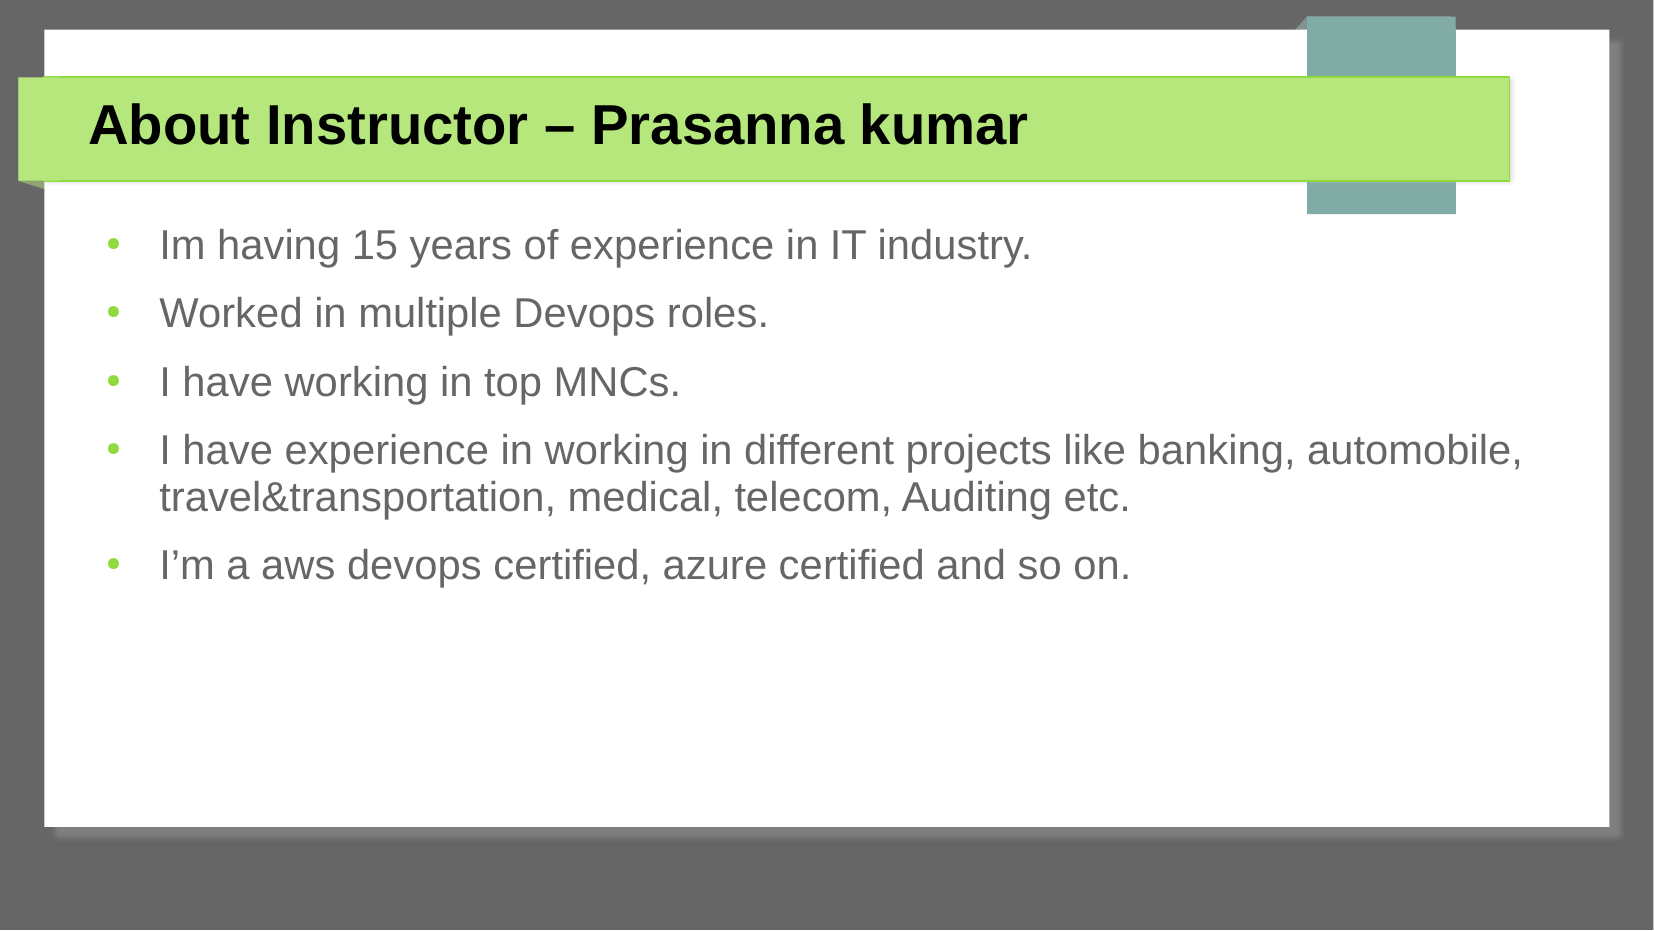

# About Instructor – Prasanna kumar
Im having 15 years of experience in IT industry.
Worked in multiple Devops roles.
I have working in top MNCs.
I have experience in working in different projects like banking, automobile, travel&transportation, medical, telecom, Auditing etc.
I’m a aws devops certified, azure certified and so on.